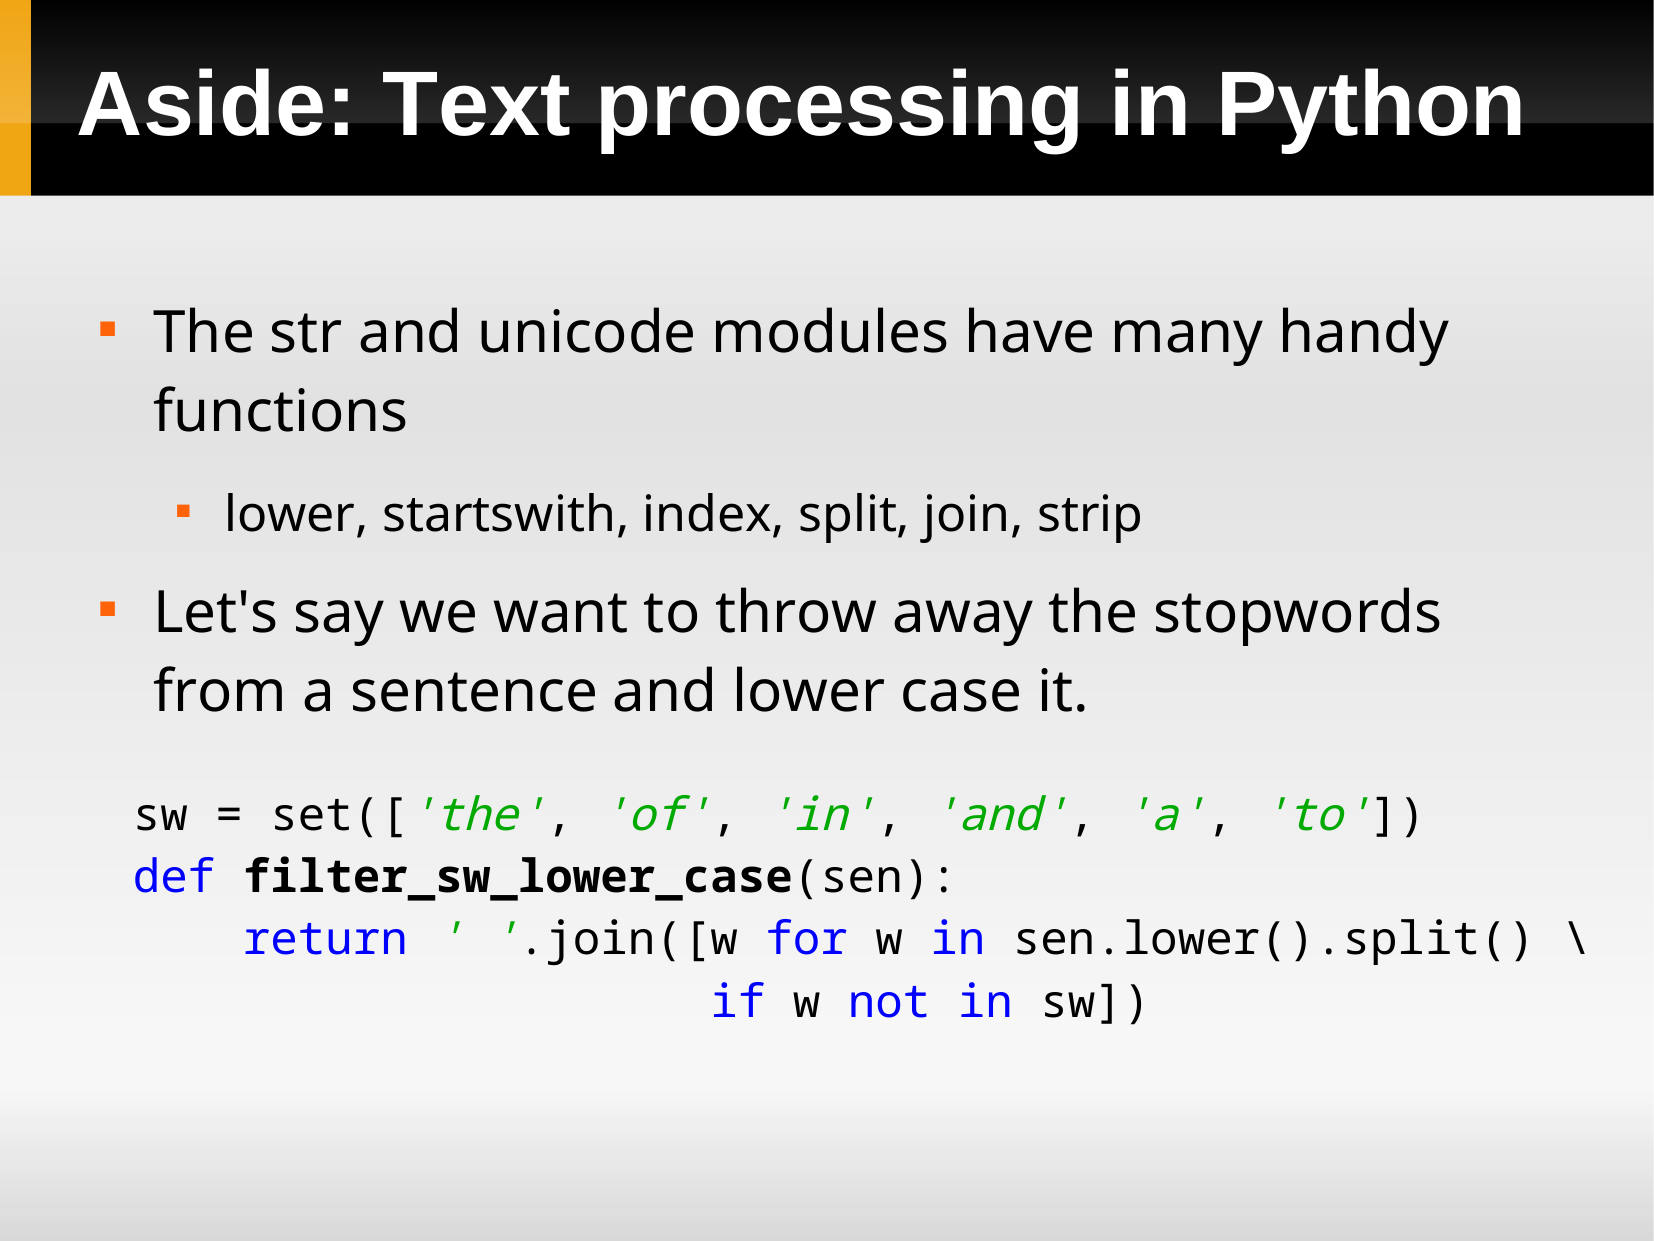

# Aside: Text processing in Python
The str and unicode modules have many handy functions
lower, startswith, index, split, join, strip
Let's say we want to throw away the stopwords from a sentence and lower case it.
sw = set(['the', 'of', 'in', 'and', 'a', 'to'])
def filter_sw_lower_case(sen):
 return ' '.join([w for w in sen.lower().split() \
 if w not in sw])